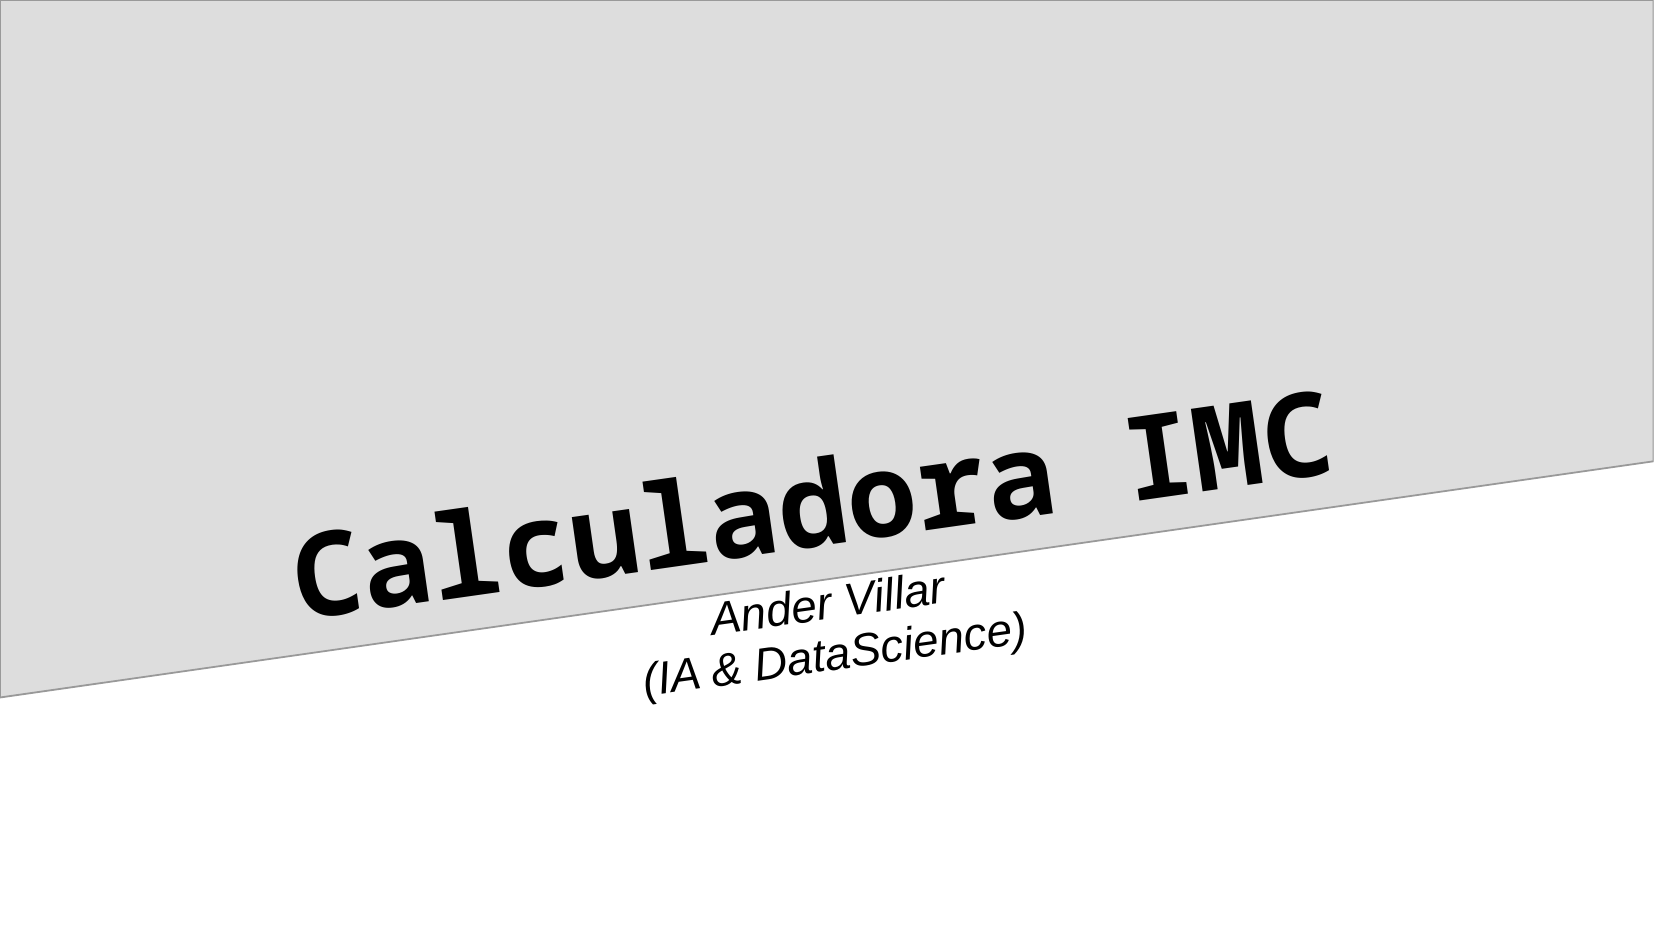

# Calculadora IMC
Ander Villar
(IA & DataScience)